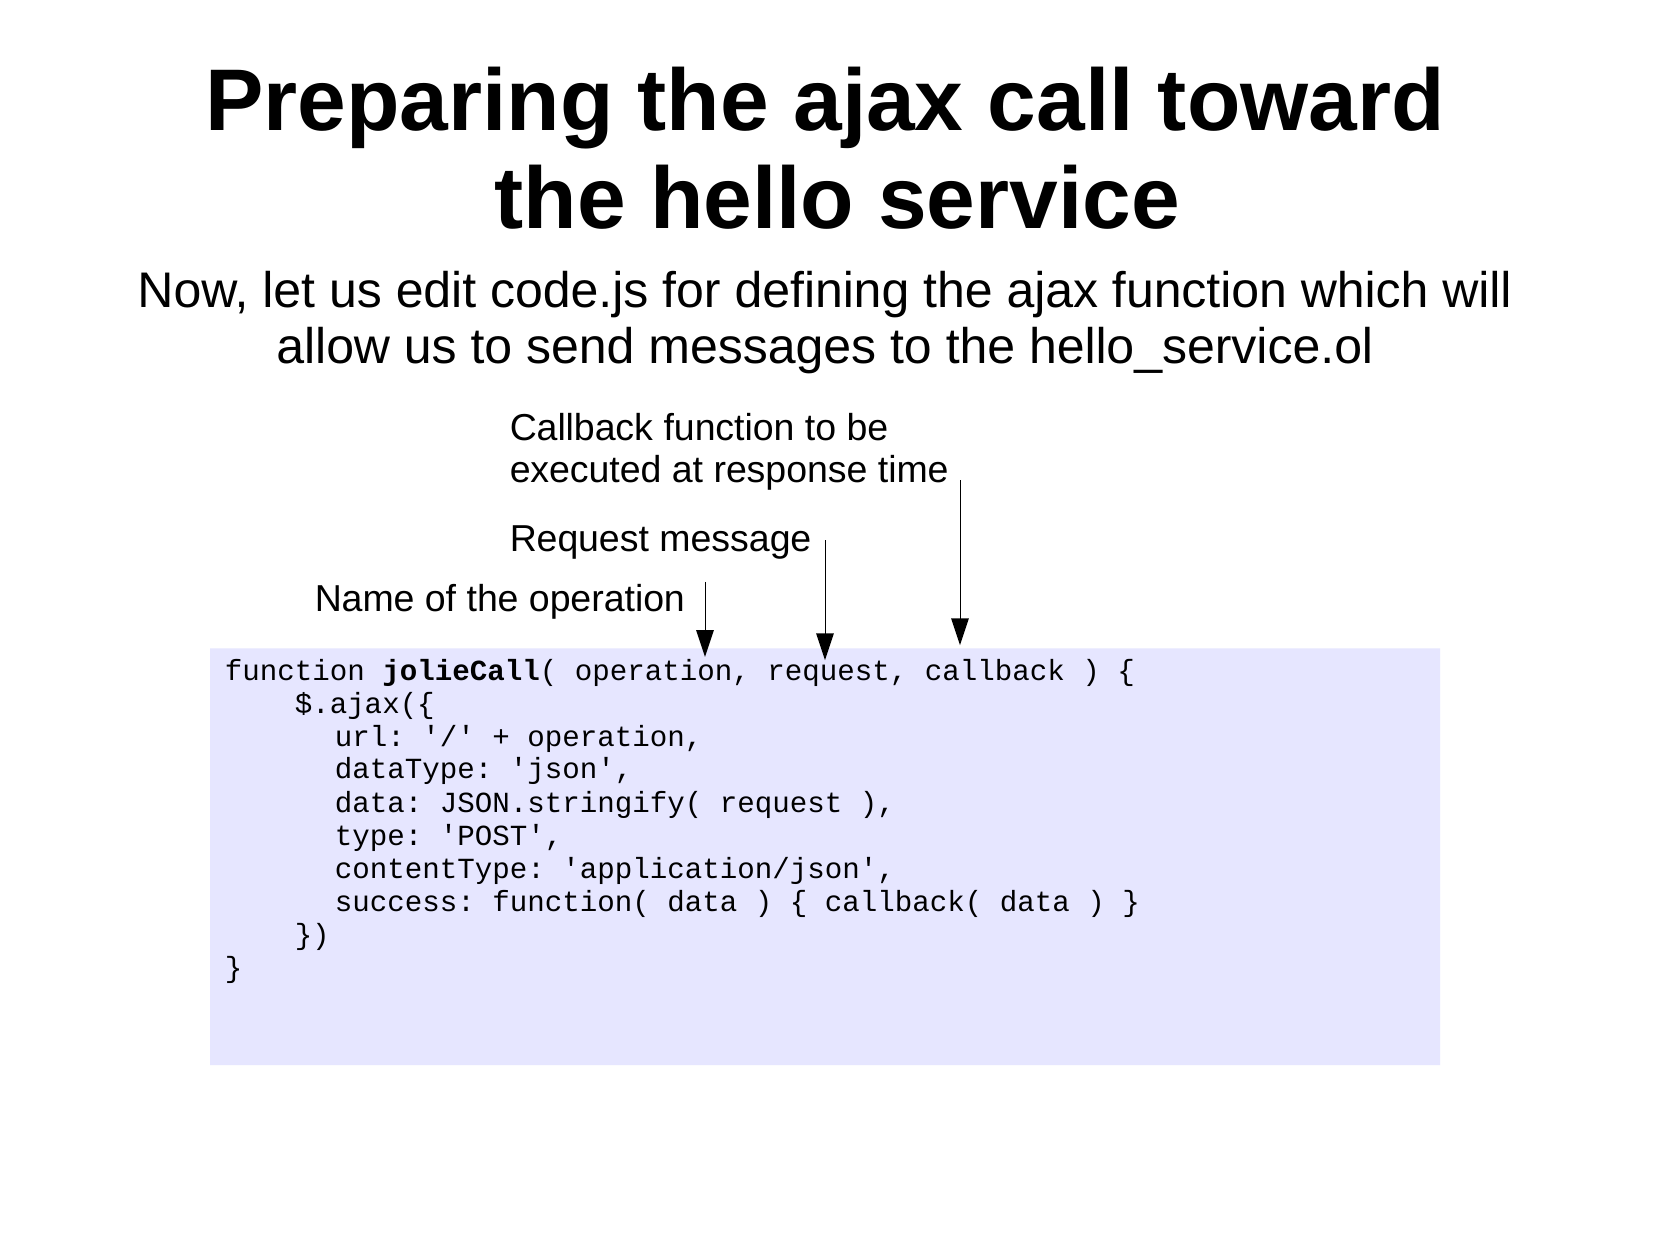

Preparing the ajax call toward
the hello service
Now, let us edit code.js for defining the ajax function which will allow us to send messages to the hello_service.ol
Callback function to be executed at response time
Request message
Name of the operation
function jolieCall( operation, request, callback ) {
 $.ajax({
	 url: '/' + operation,
	 dataType: 'json',
	 data: JSON.stringify( request ),
	 type: 'POST',
	 contentType: 'application/json',
	 success: function( data ) { callback( data ) }
 })
}